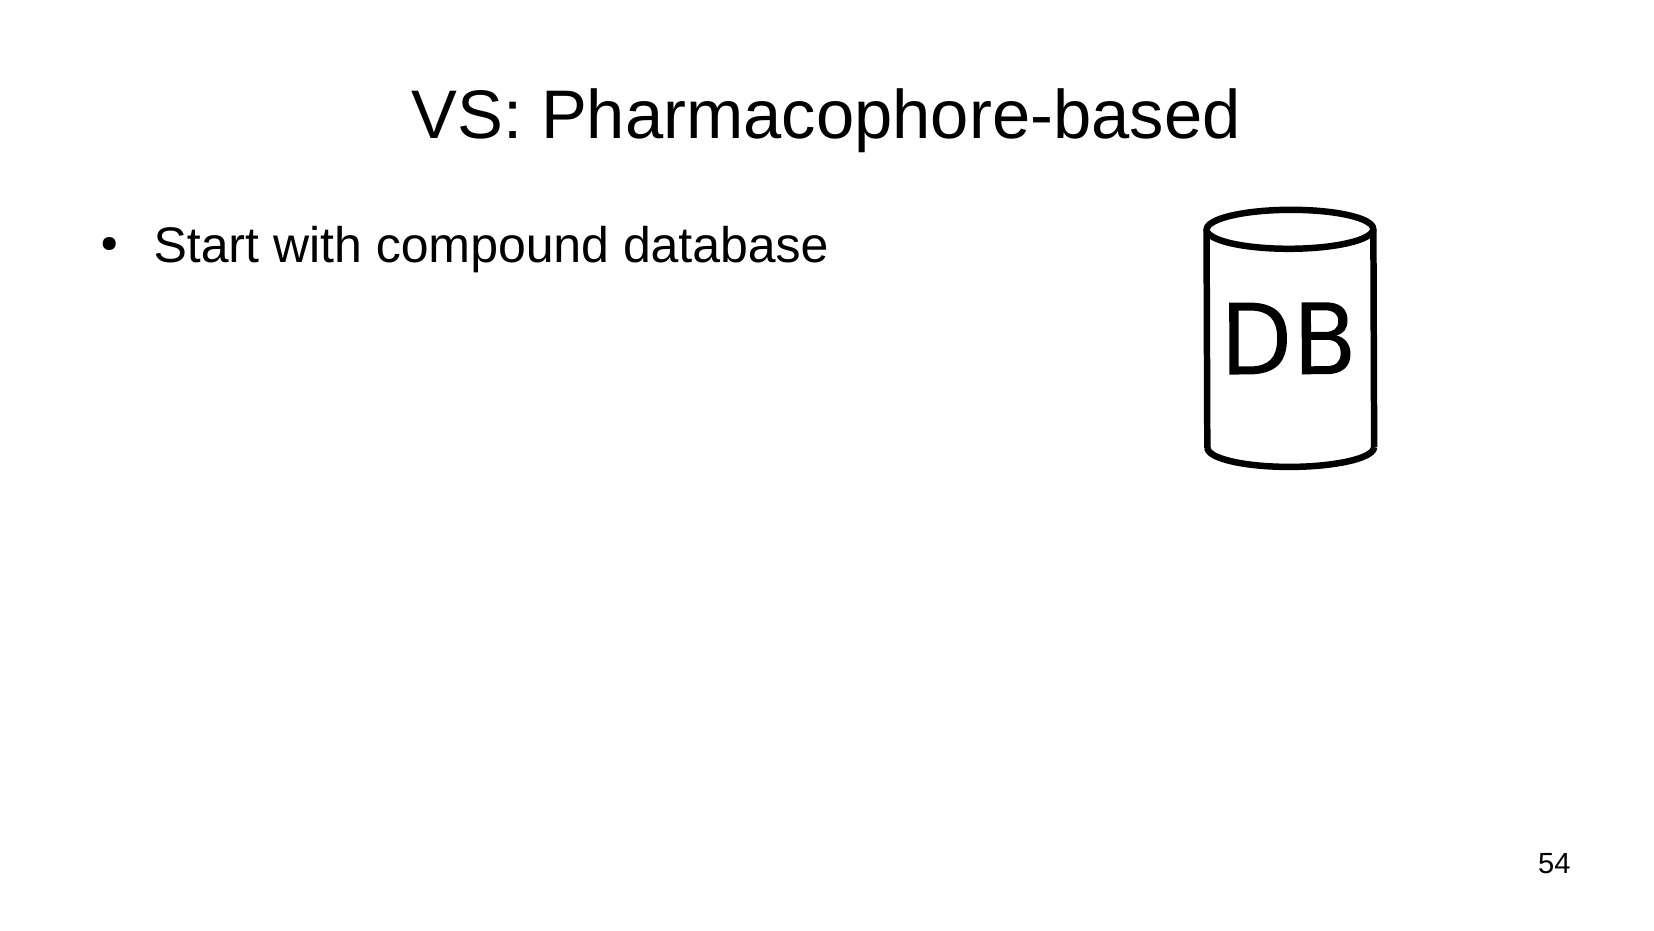

# VS: Pharmacophore-based
Start with compound database
54